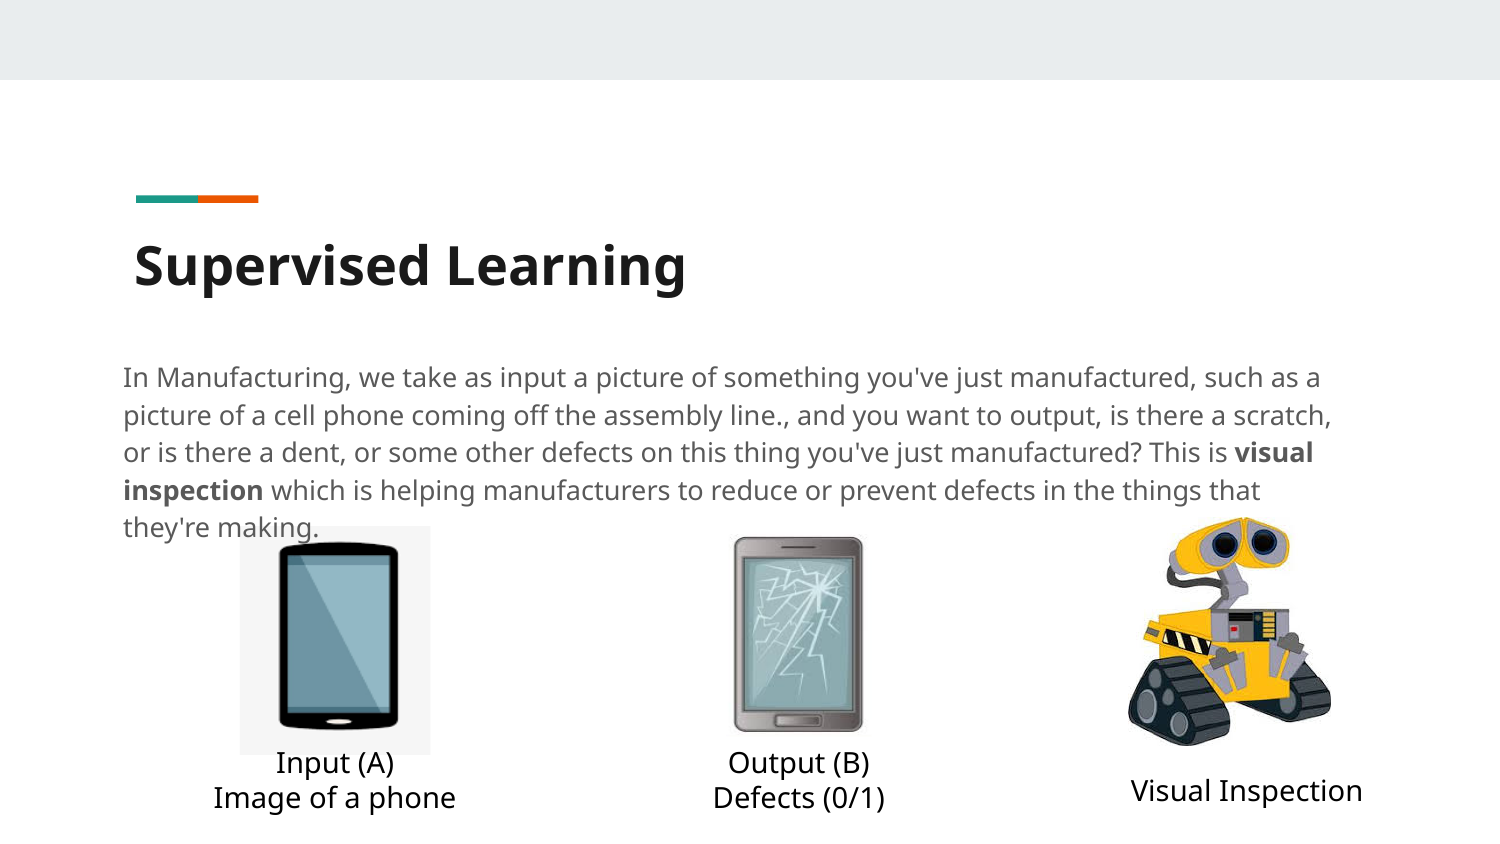

# Supervised Learning
In Manufacturing, we take as input a picture of something you've just manufactured, such as a picture of a cell phone coming off the assembly line., and you want to output, is there a scratch, or is there a dent, or some other defects on this thing you've just manufactured? This is visual inspection which is helping manufacturers to reduce or prevent defects in the things that they're making.
Input (A)
Image of a phone
Output (B)
Defects (0/1)
Visual Inspection